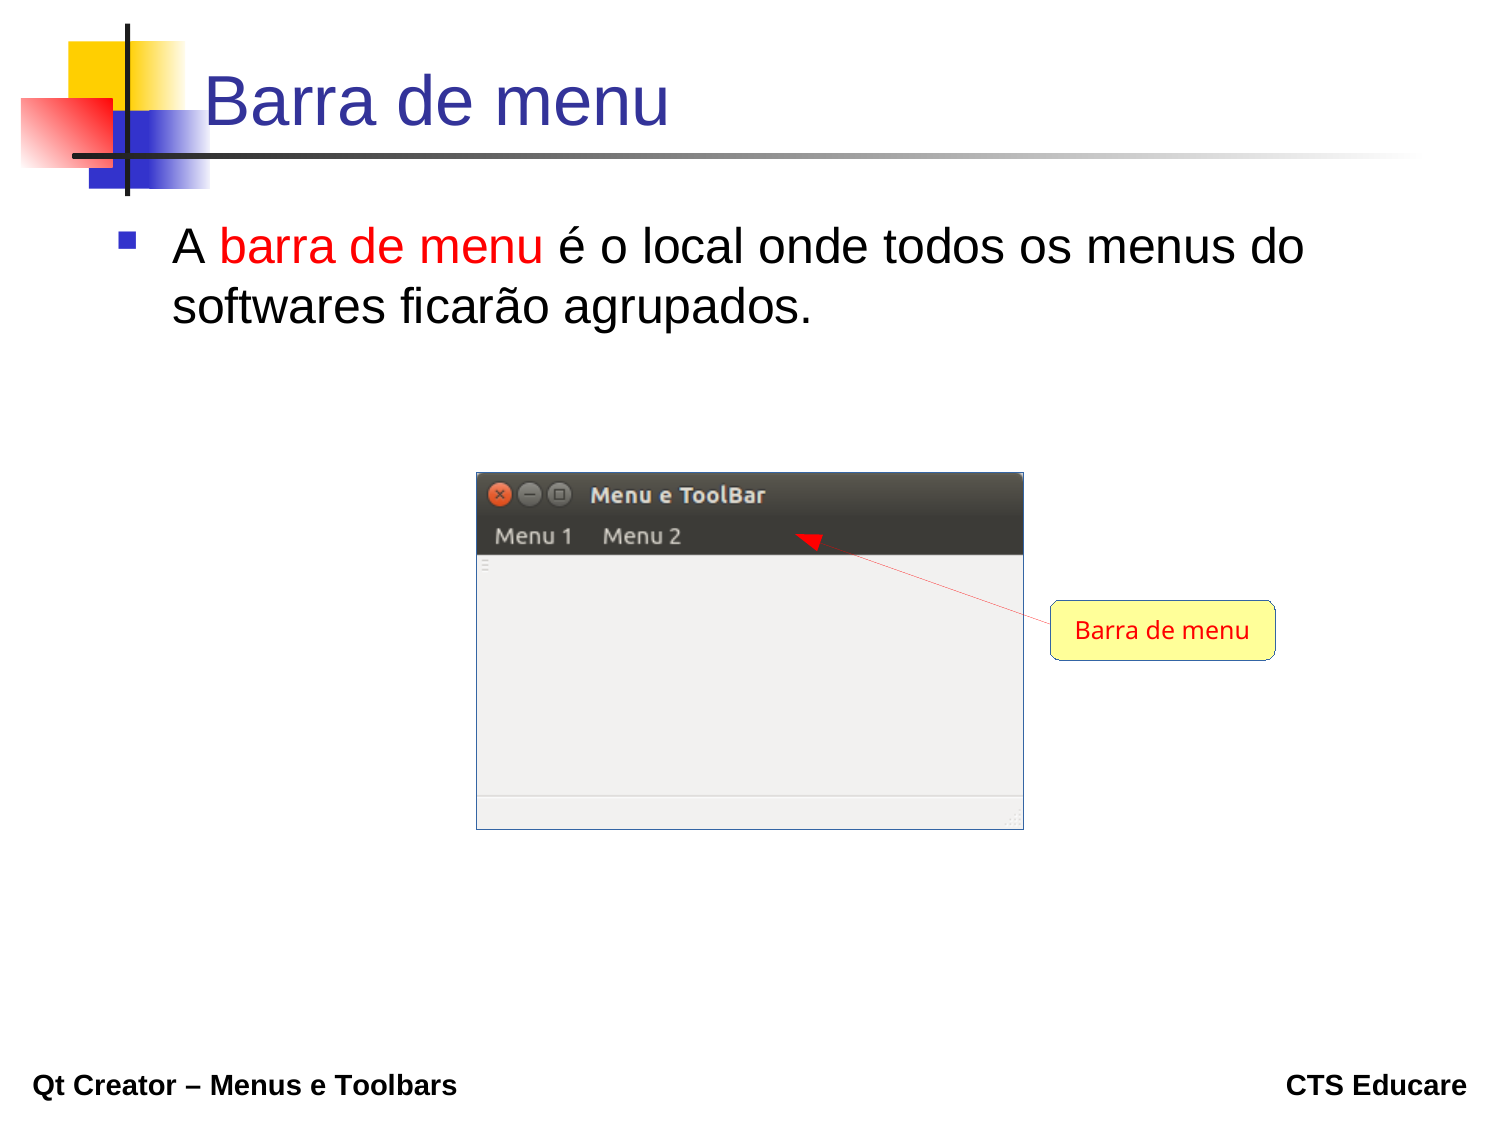

# Barra de menu
A barra de menu é o local onde todos os menus do softwares ficarão agrupados.
Barra de menu